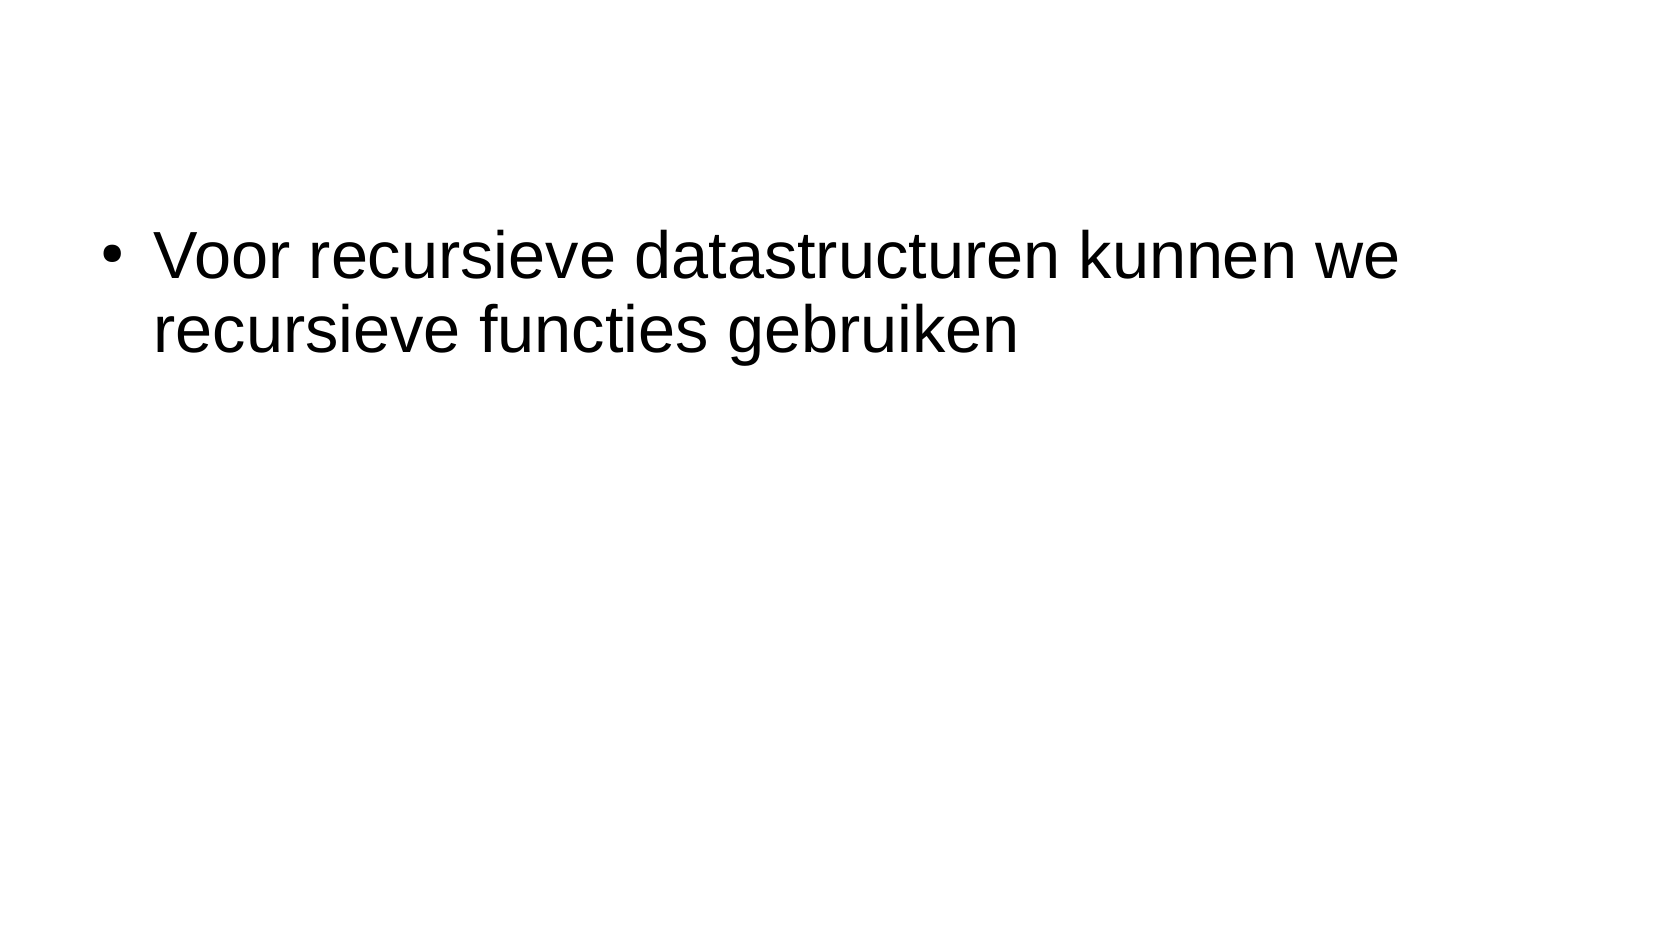

#
Voor recursieve datastructuren kunnen we recursieve functies gebruiken